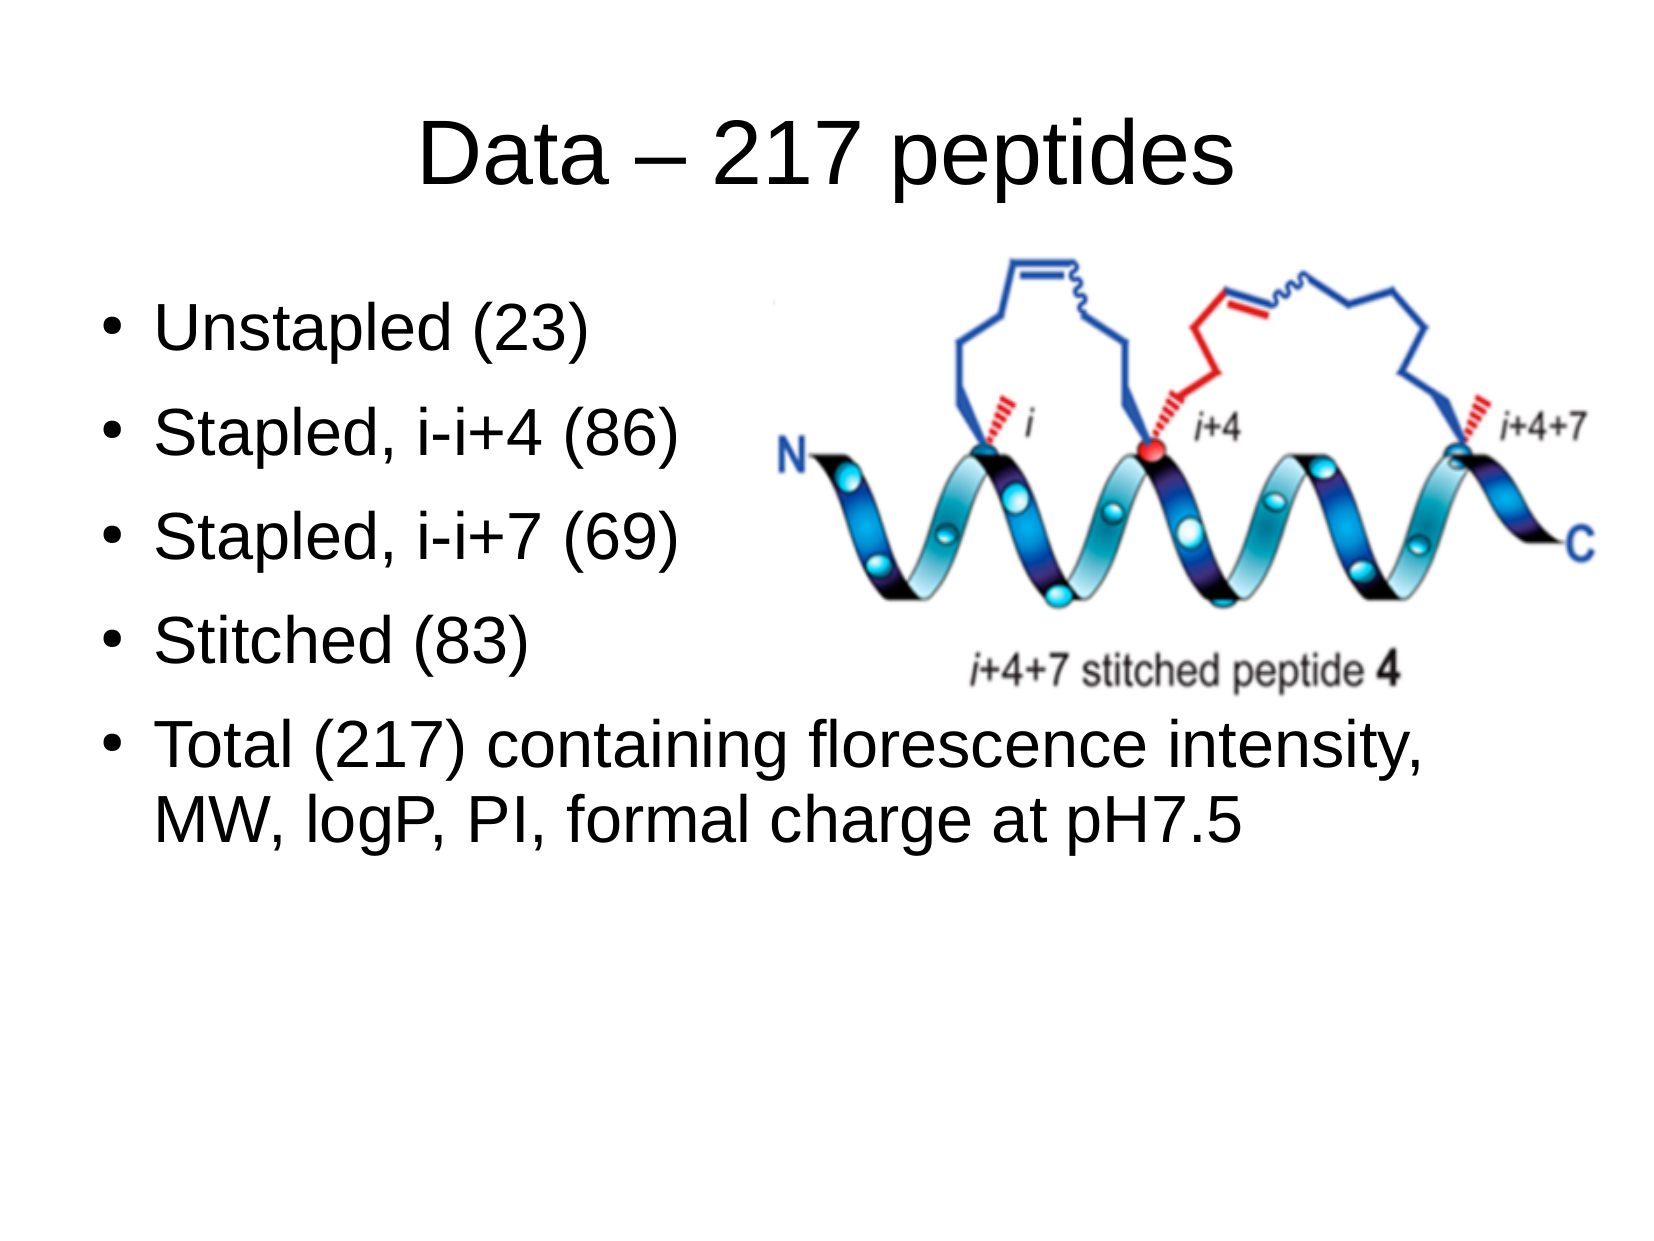

# Data – 217 peptides
Unstapled (23)
Stapled, i-i+4 (86)
Stapled, i-i+7 (69)
Stitched (83)
Total (217) containing florescence intensity,
MW, logP, PI, formal charge at pH7.5